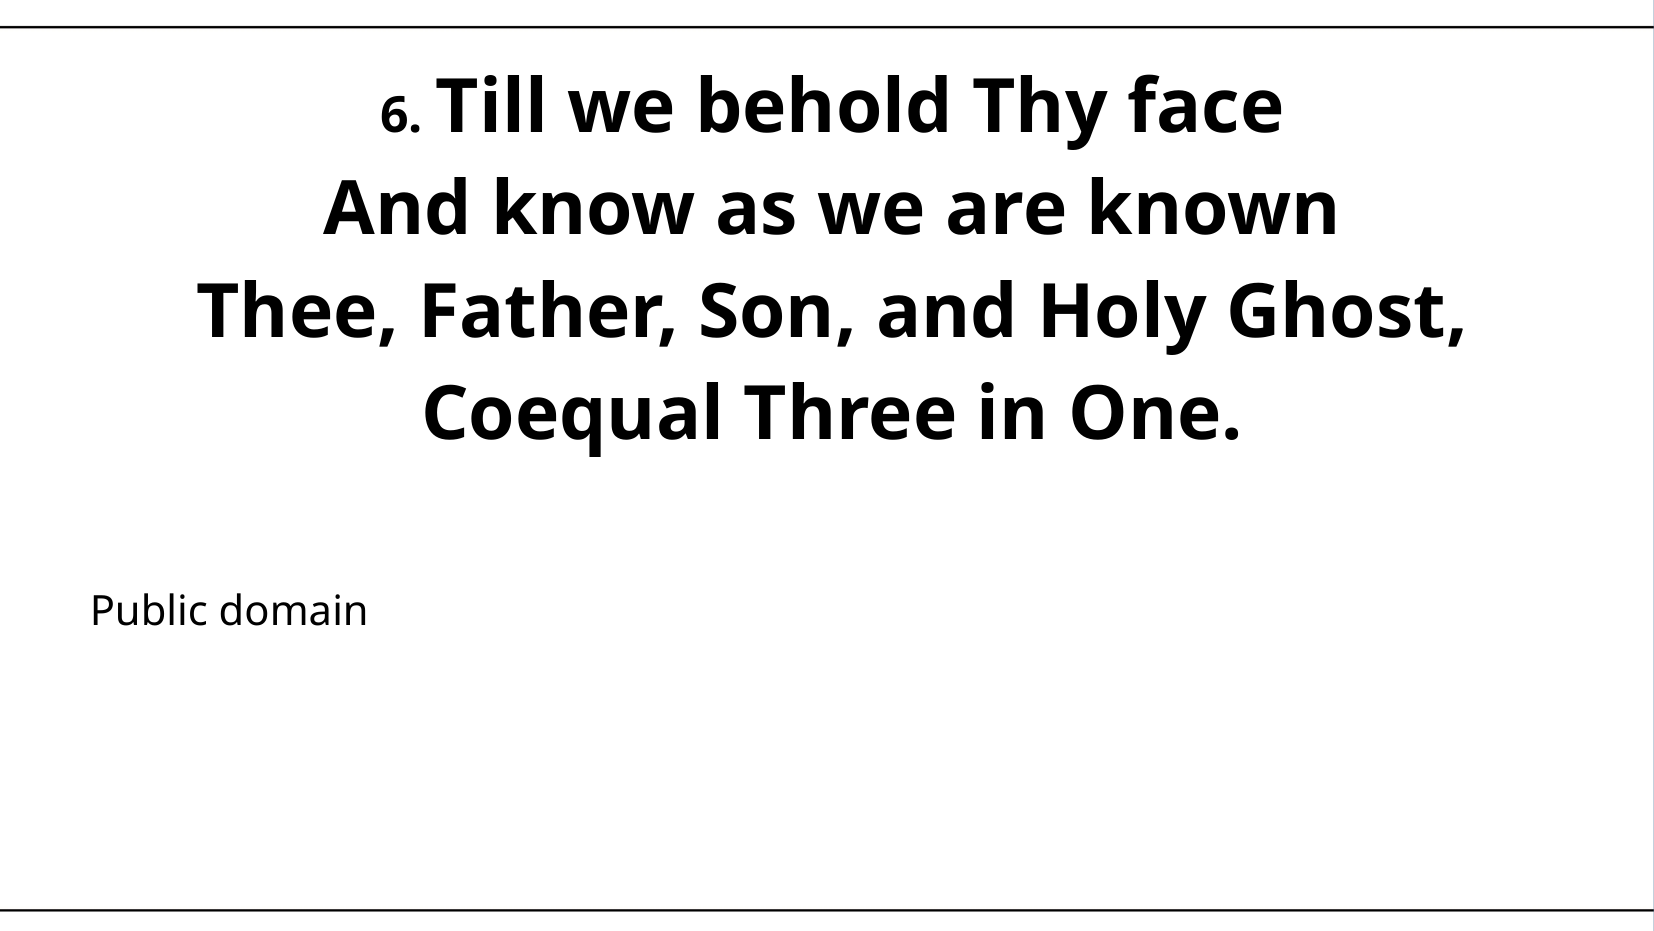

6. Till we behold Thy face
And know as we are known
Thee, Father, Son, and Holy Ghost,
Coequal Three in One.
Public domain